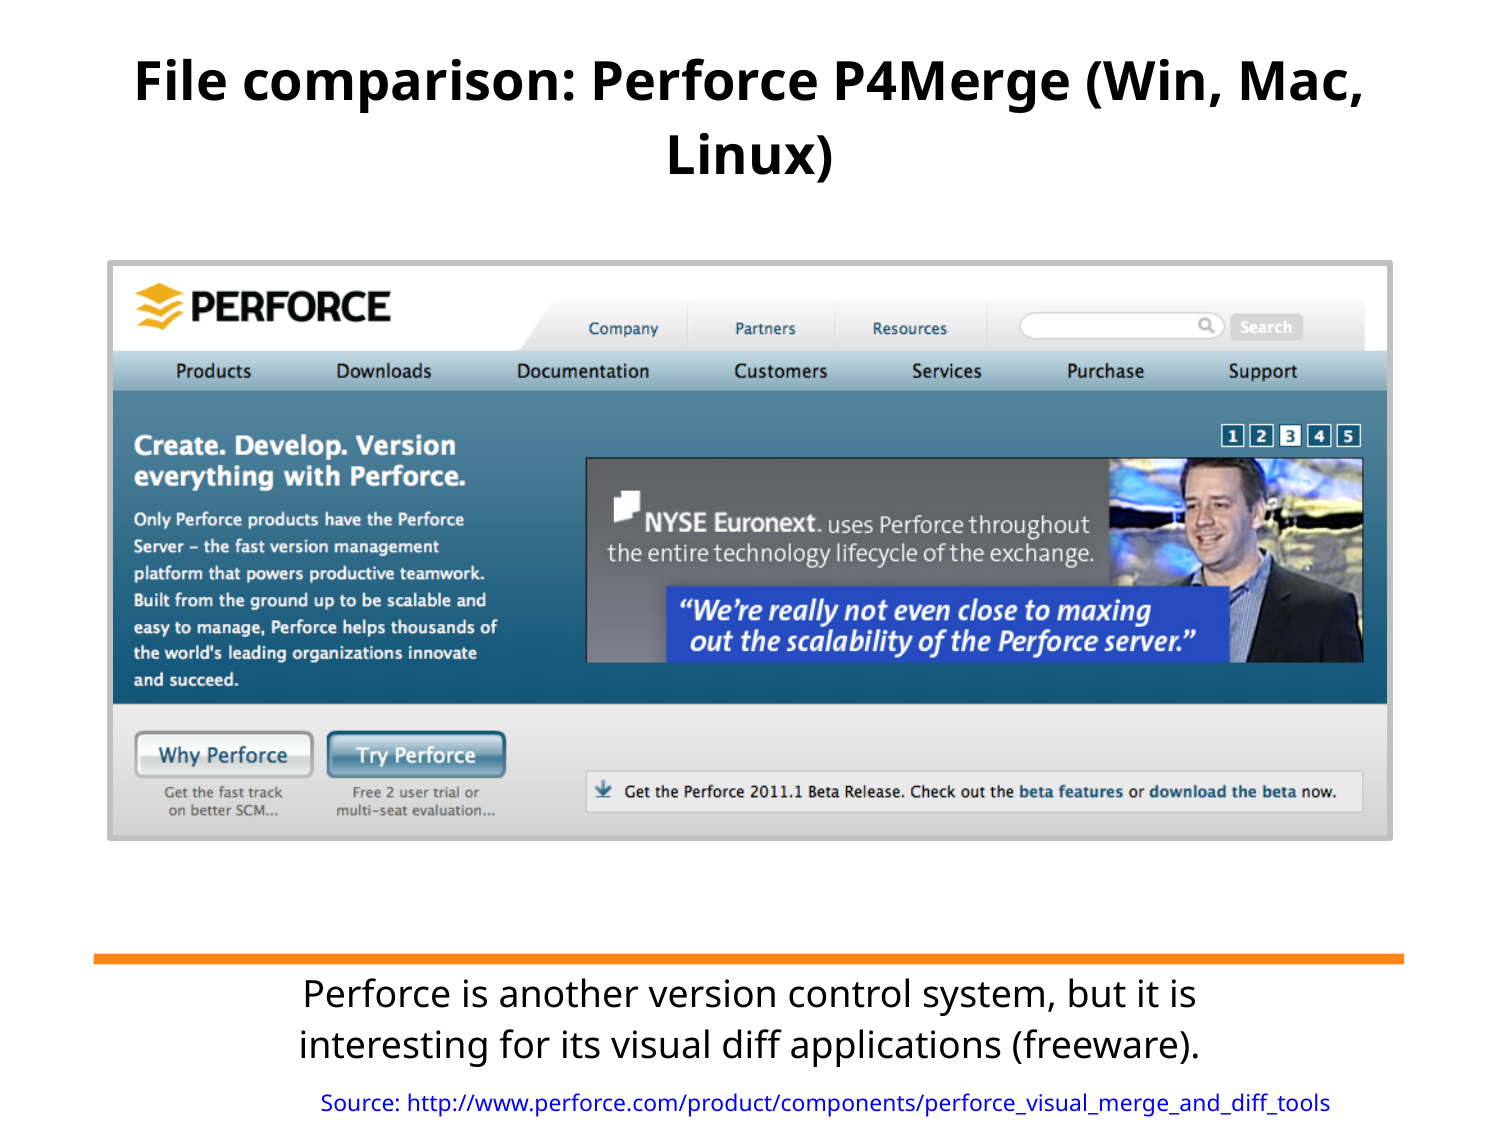

# File comparison: Perforce P4Merge (Win, Mac, Linux)
Perforce is another version control system, but it is interesting for its visual diff applications (freeware).
Source: http://www.perforce.com/product/components/perforce_visual_merge_and_diff_tools